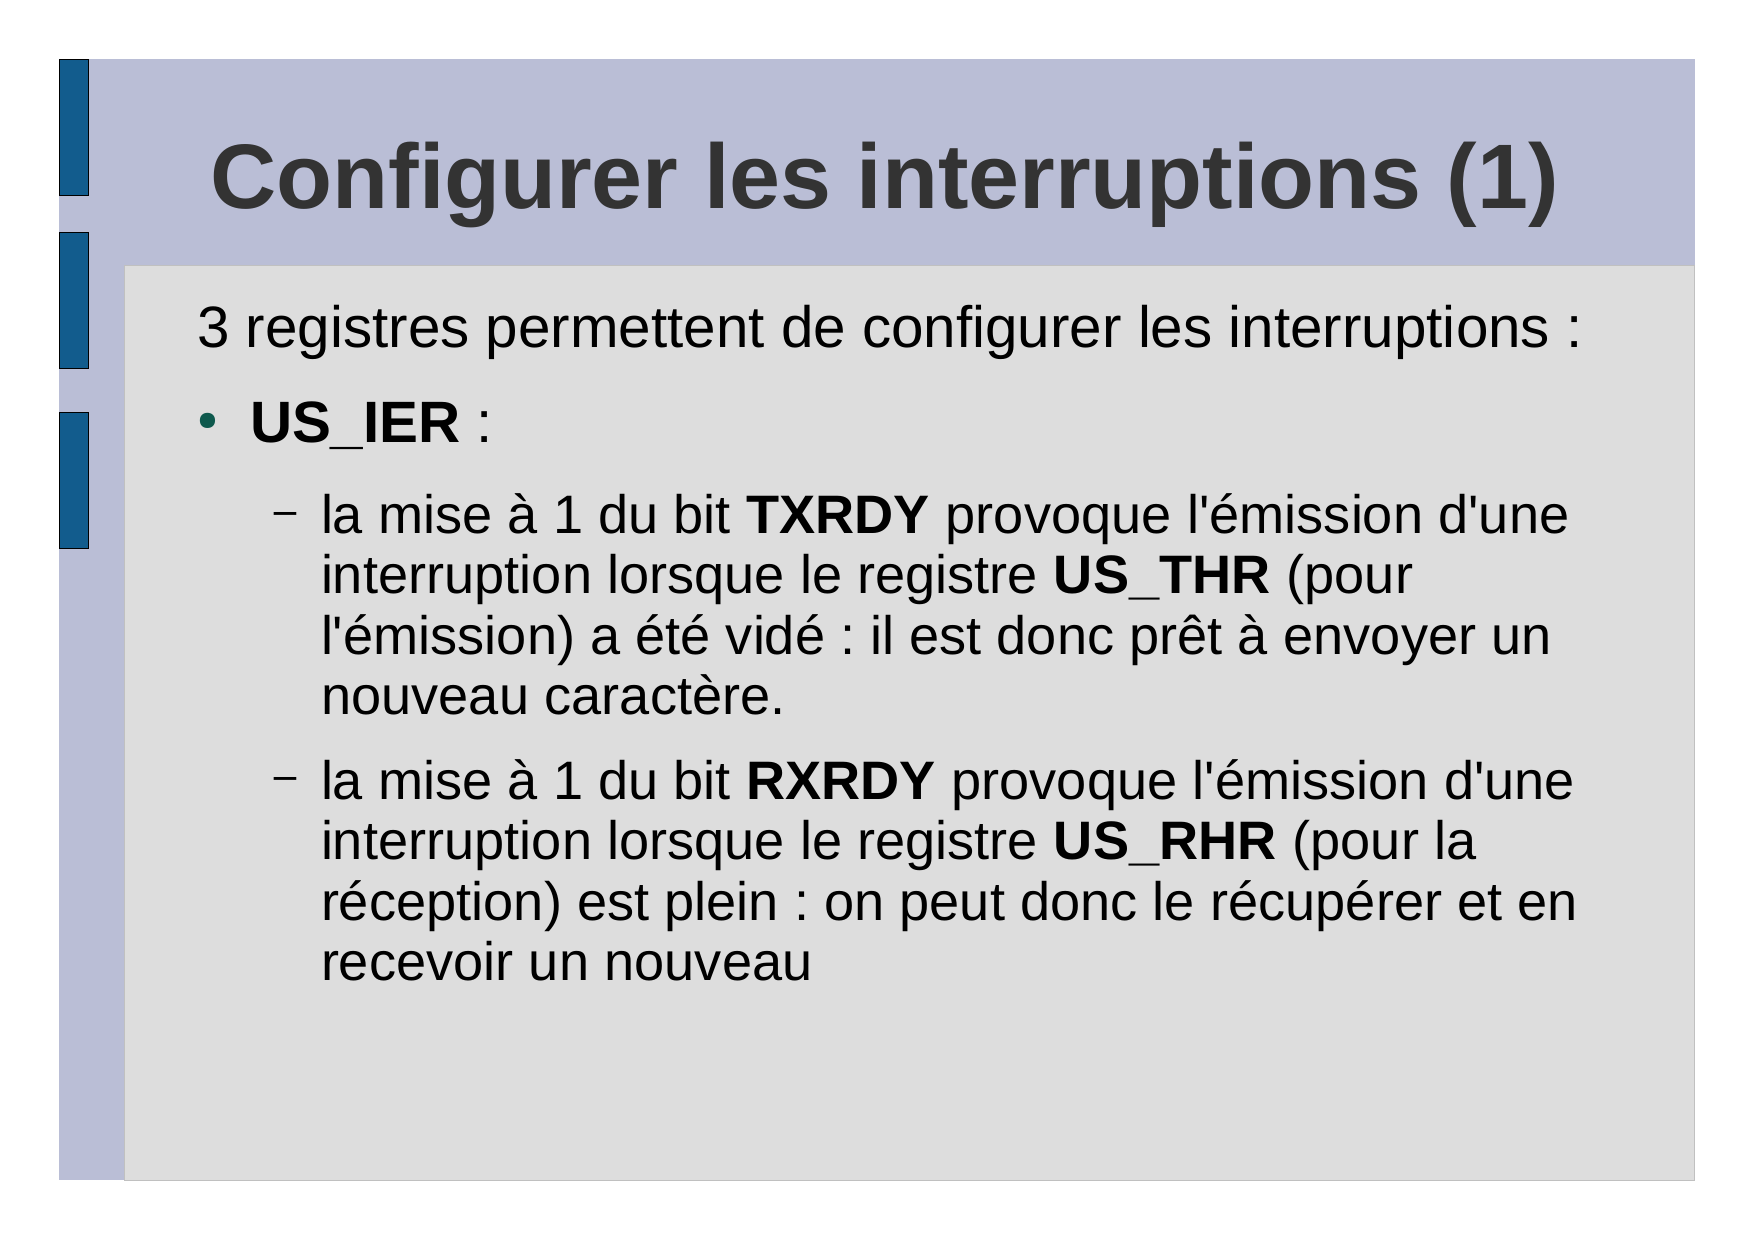

# Configurer les interruptions (1)
3 registres permettent de configurer les interruptions :
US_IER :
la mise à 1 du bit TXRDY provoque l'émission d'une interruption lorsque le registre US_THR (pour l'émission) a été vidé : il est donc prêt à envoyer un nouveau caractère.
la mise à 1 du bit RXRDY provoque l'émission d'une interruption lorsque le registre US_RHR (pour la réception) est plein : on peut donc le récupérer et en recevoir un nouveau